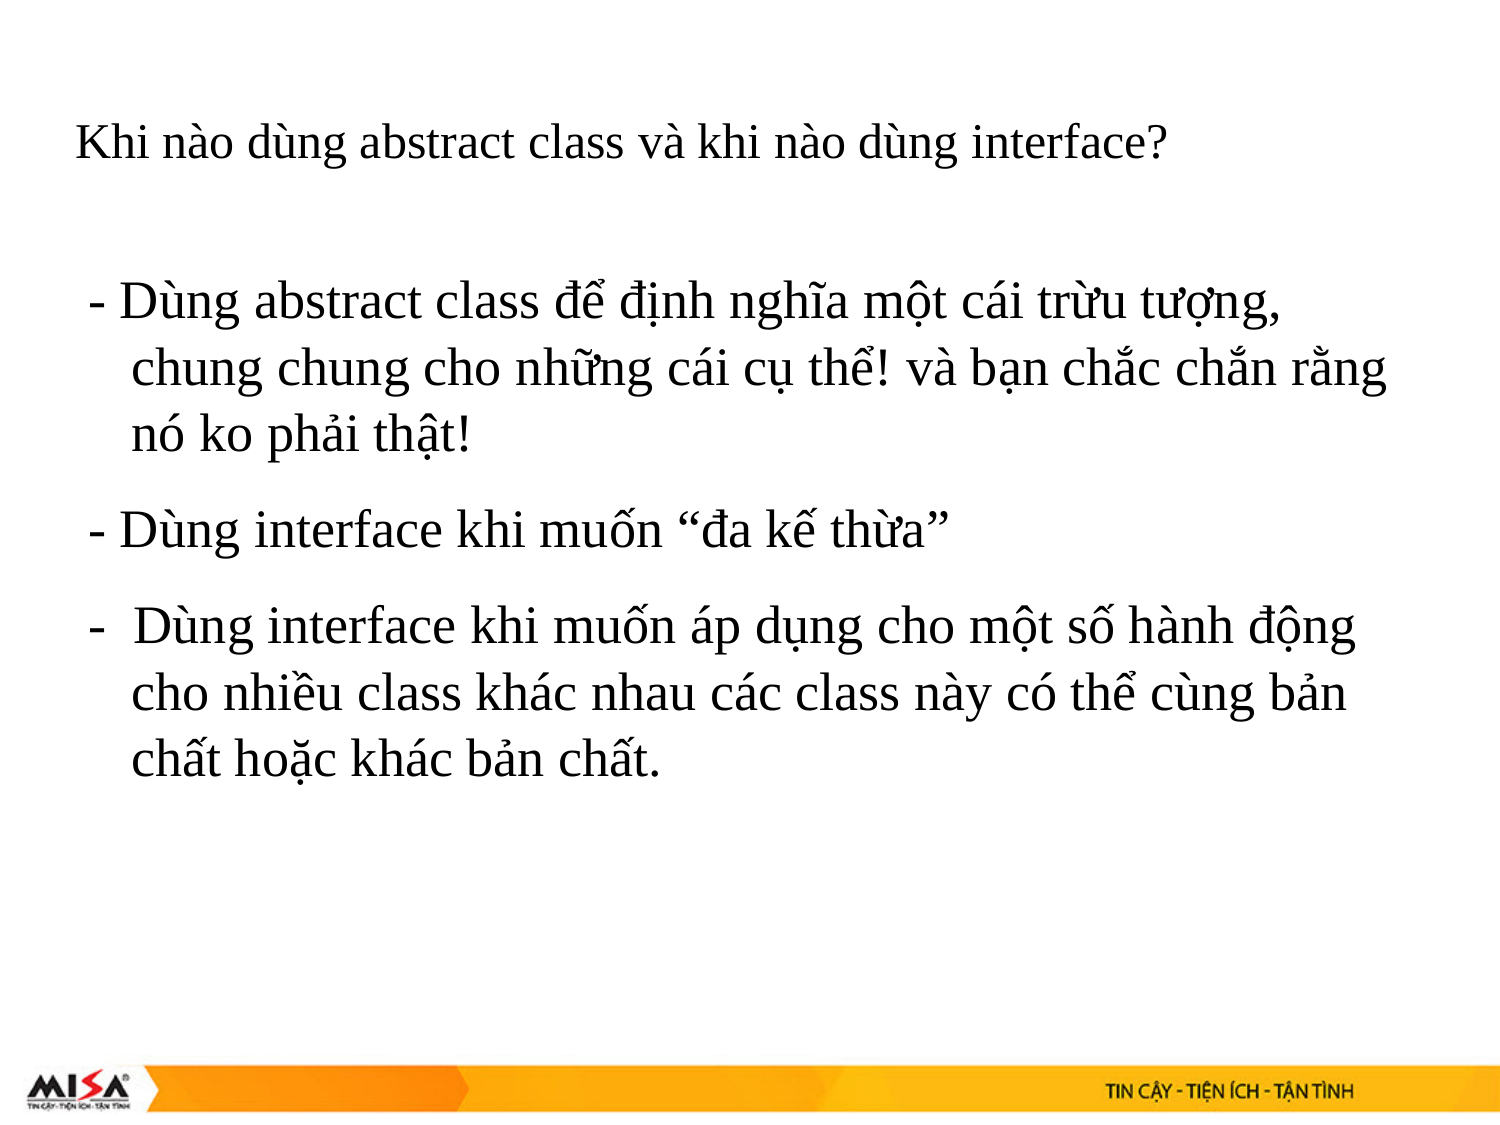

# Khi nào dùng abstract class và khi nào dùng interface?
 - Dùng abstract class để định nghĩa một cái trừu tượng, chung chung cho những cái cụ thể! và bạn chắc chắn rằng nó ko phải thật!
 - Dùng interface khi muốn “đa kế thừa”
 - Dùng interface khi muốn áp dụng cho một số hành động cho nhiều class khác nhau các class này có thể cùng bản chất hoặc khác bản chất.